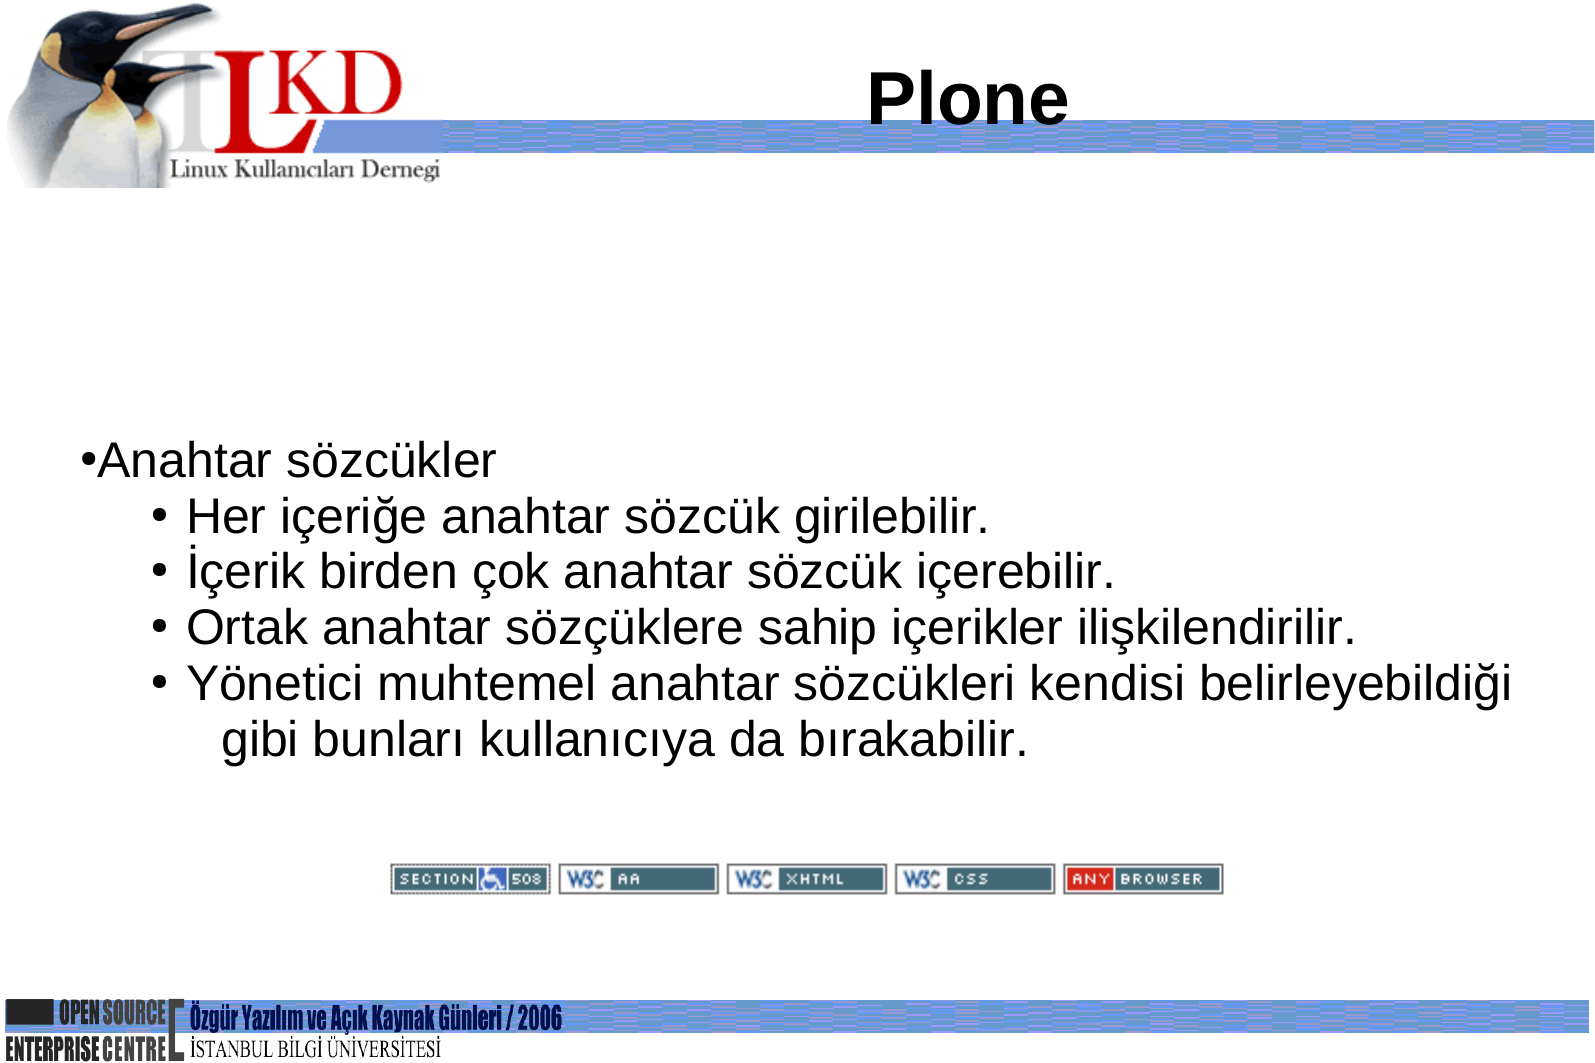

# Plone
Anahtar sözcükler
Her içeriğe anahtar sözcük girilebilir.
İçerik birden çok anahtar sözcük içerebilir.
Ortak anahtar sözçüklere sahip içerikler ilişkilendirilir.
Yönetici muhtemel anahtar sözcükleri kendisi belirleyebildiği gibi bunları kullanıcıya da bırakabilir.